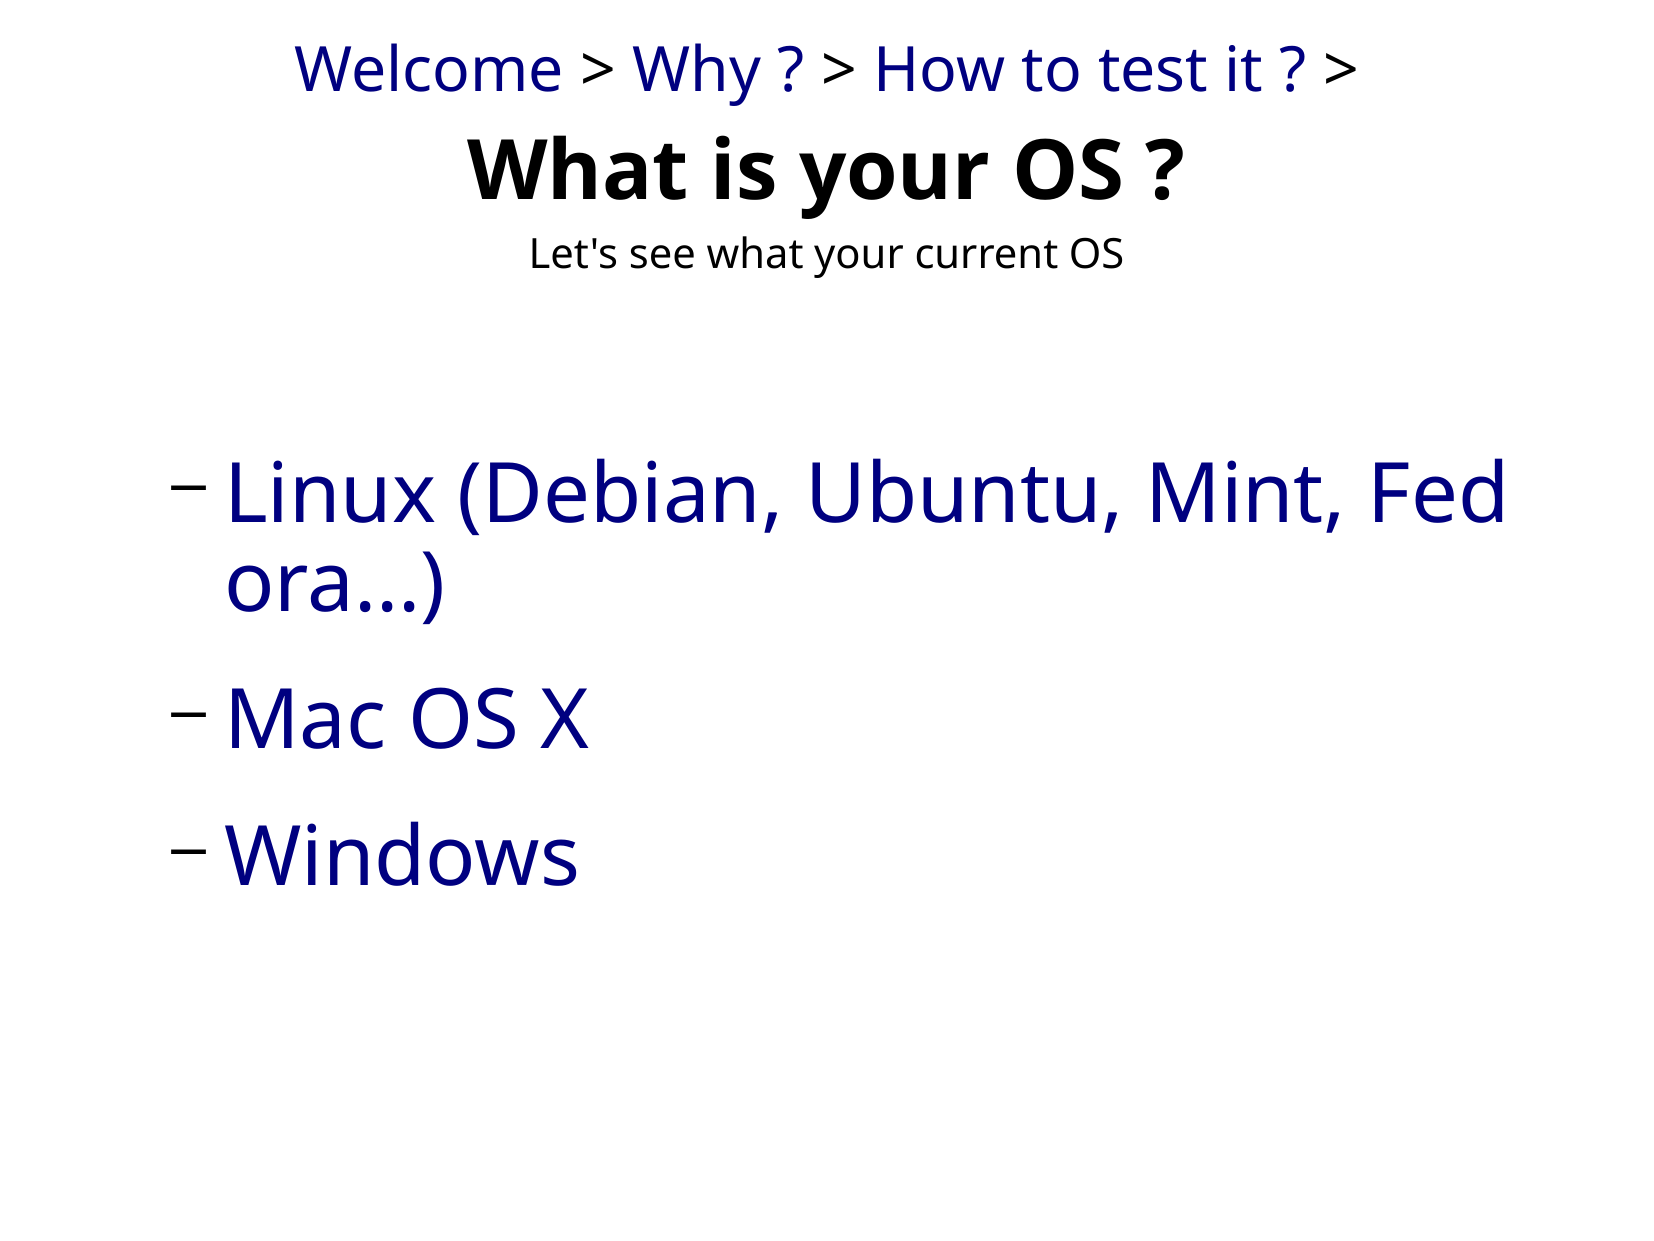

# Welcome > Why ? > How to test it ? > What is your OS ? Let's see what your current OS
Linux (Debian, Ubuntu, Mint, Fedora...)
Mac OS X
Windows